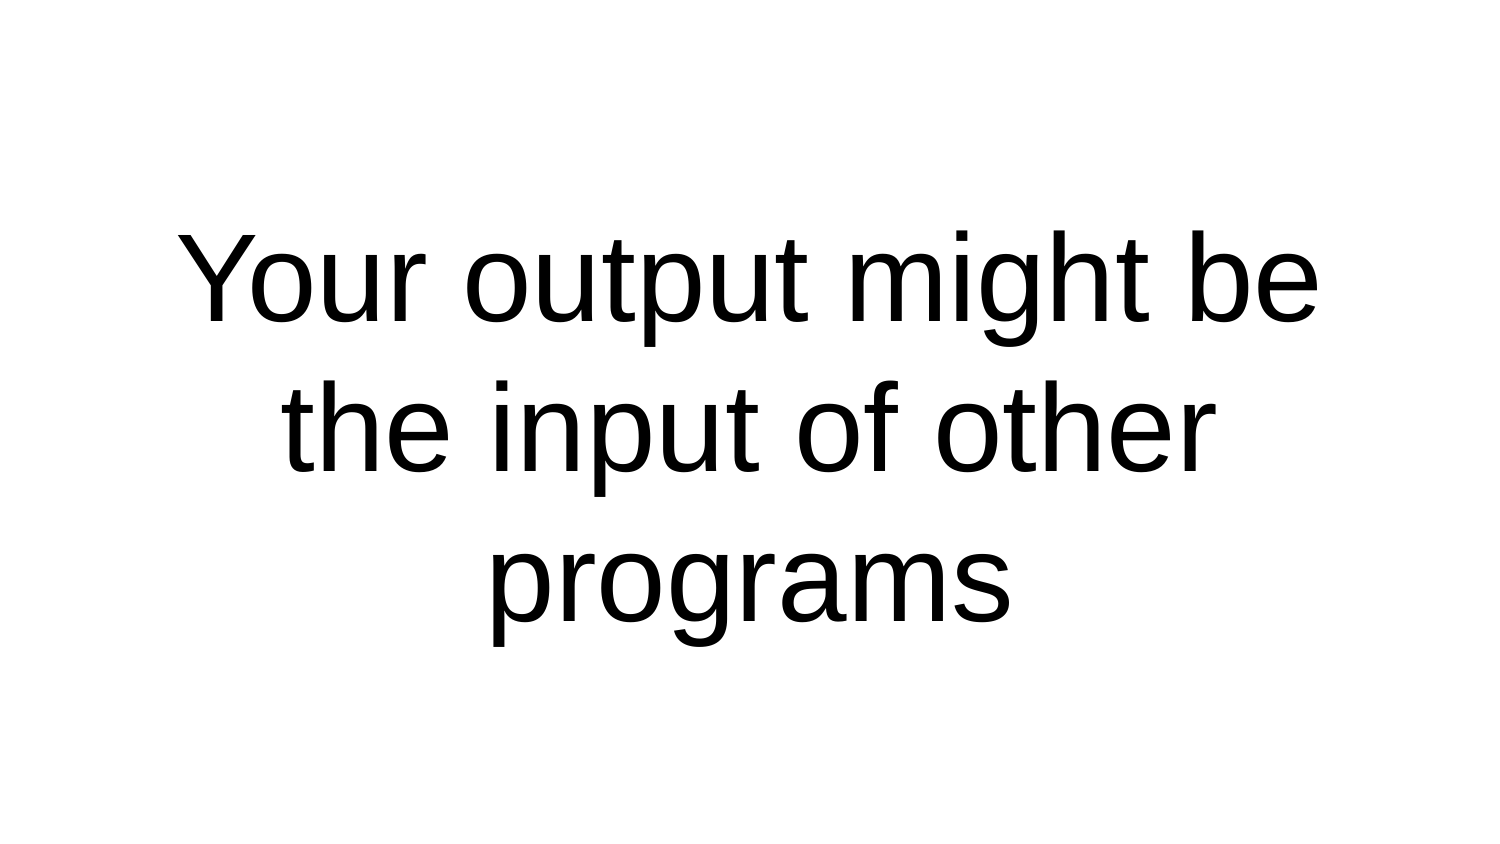

# Your output might be the input of other programs